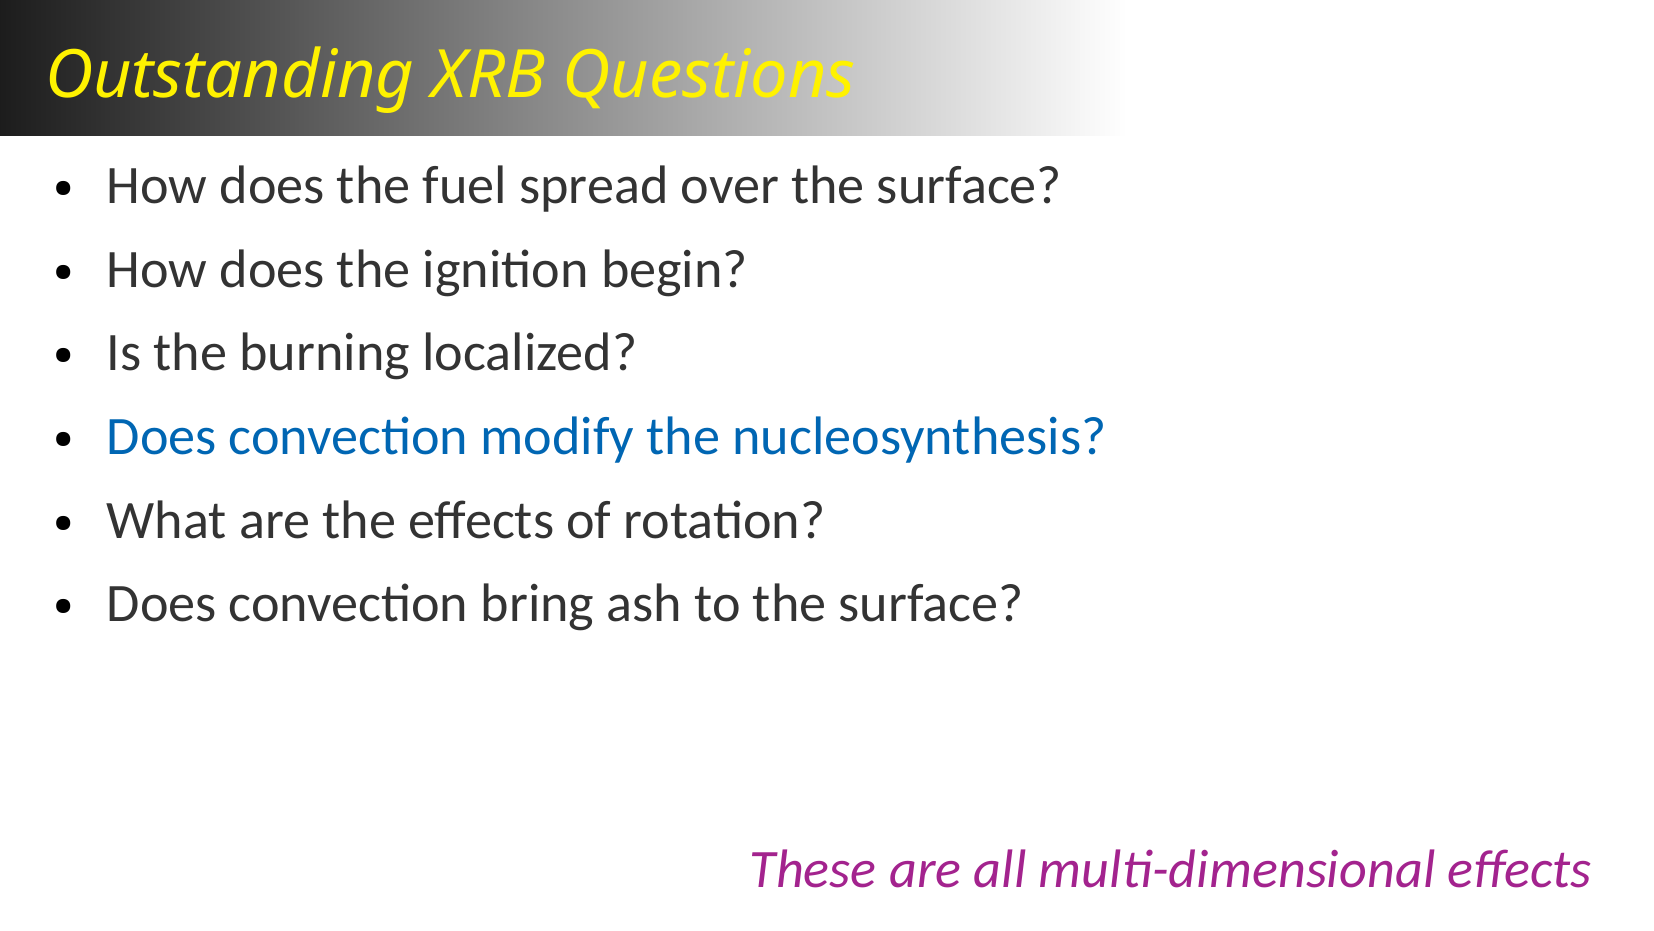

# Outstanding XRB Questions
How does the fuel spread over the surface?
How does the ignition begin?
Is the burning localized?
Does convection modify the nucleosynthesis?
What are the effects of rotation?
Does convection bring ash to the surface?
These are all multi-dimensional effects